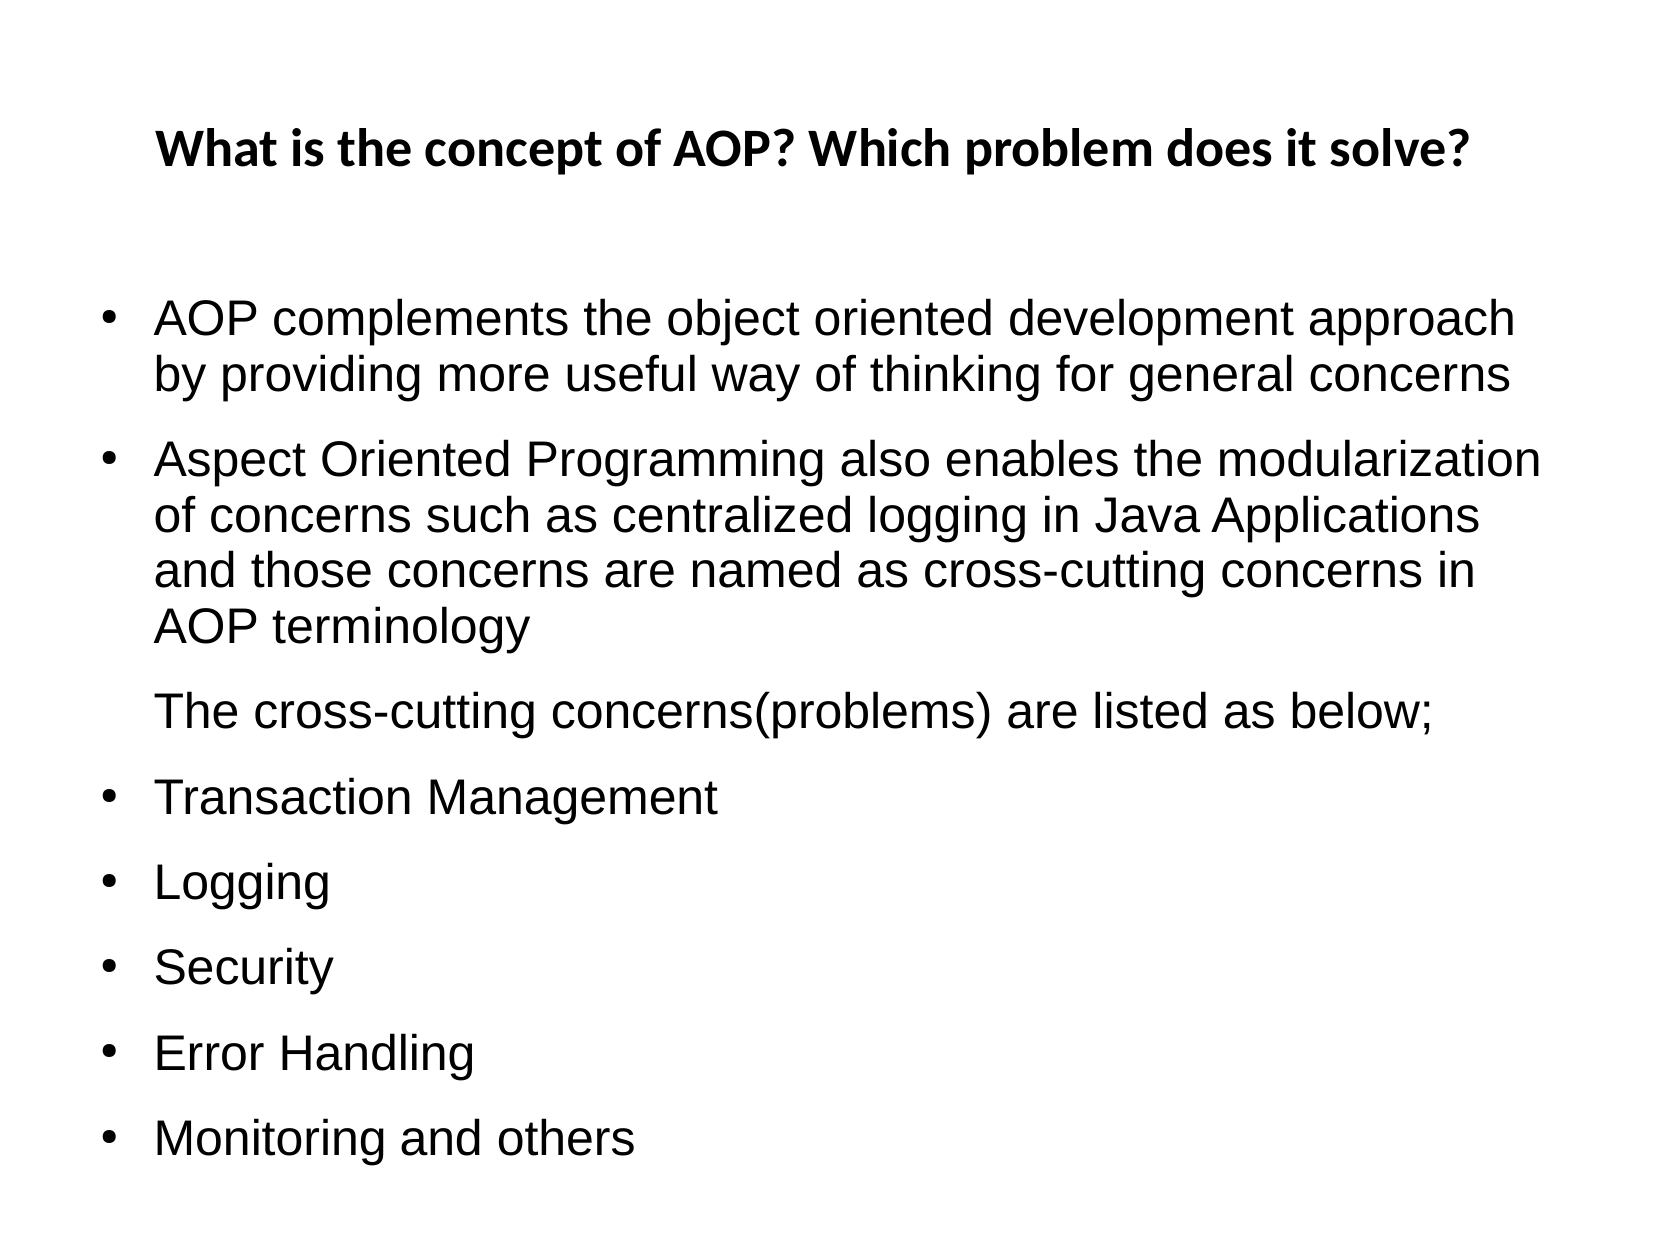

# What is the concept of AOP? Which problem does it solve?
AOP complements the object oriented development approach by providing more useful way of thinking for general concerns
Aspect Oriented Programming also enables the modularization of concerns such as centralized logging in Java Applications and those concerns are named as cross-cutting concerns in AOP terminology
The cross-cutting concerns(problems) are listed as below;
Transaction Management
Logging
Security
Error Handling
Monitoring and others